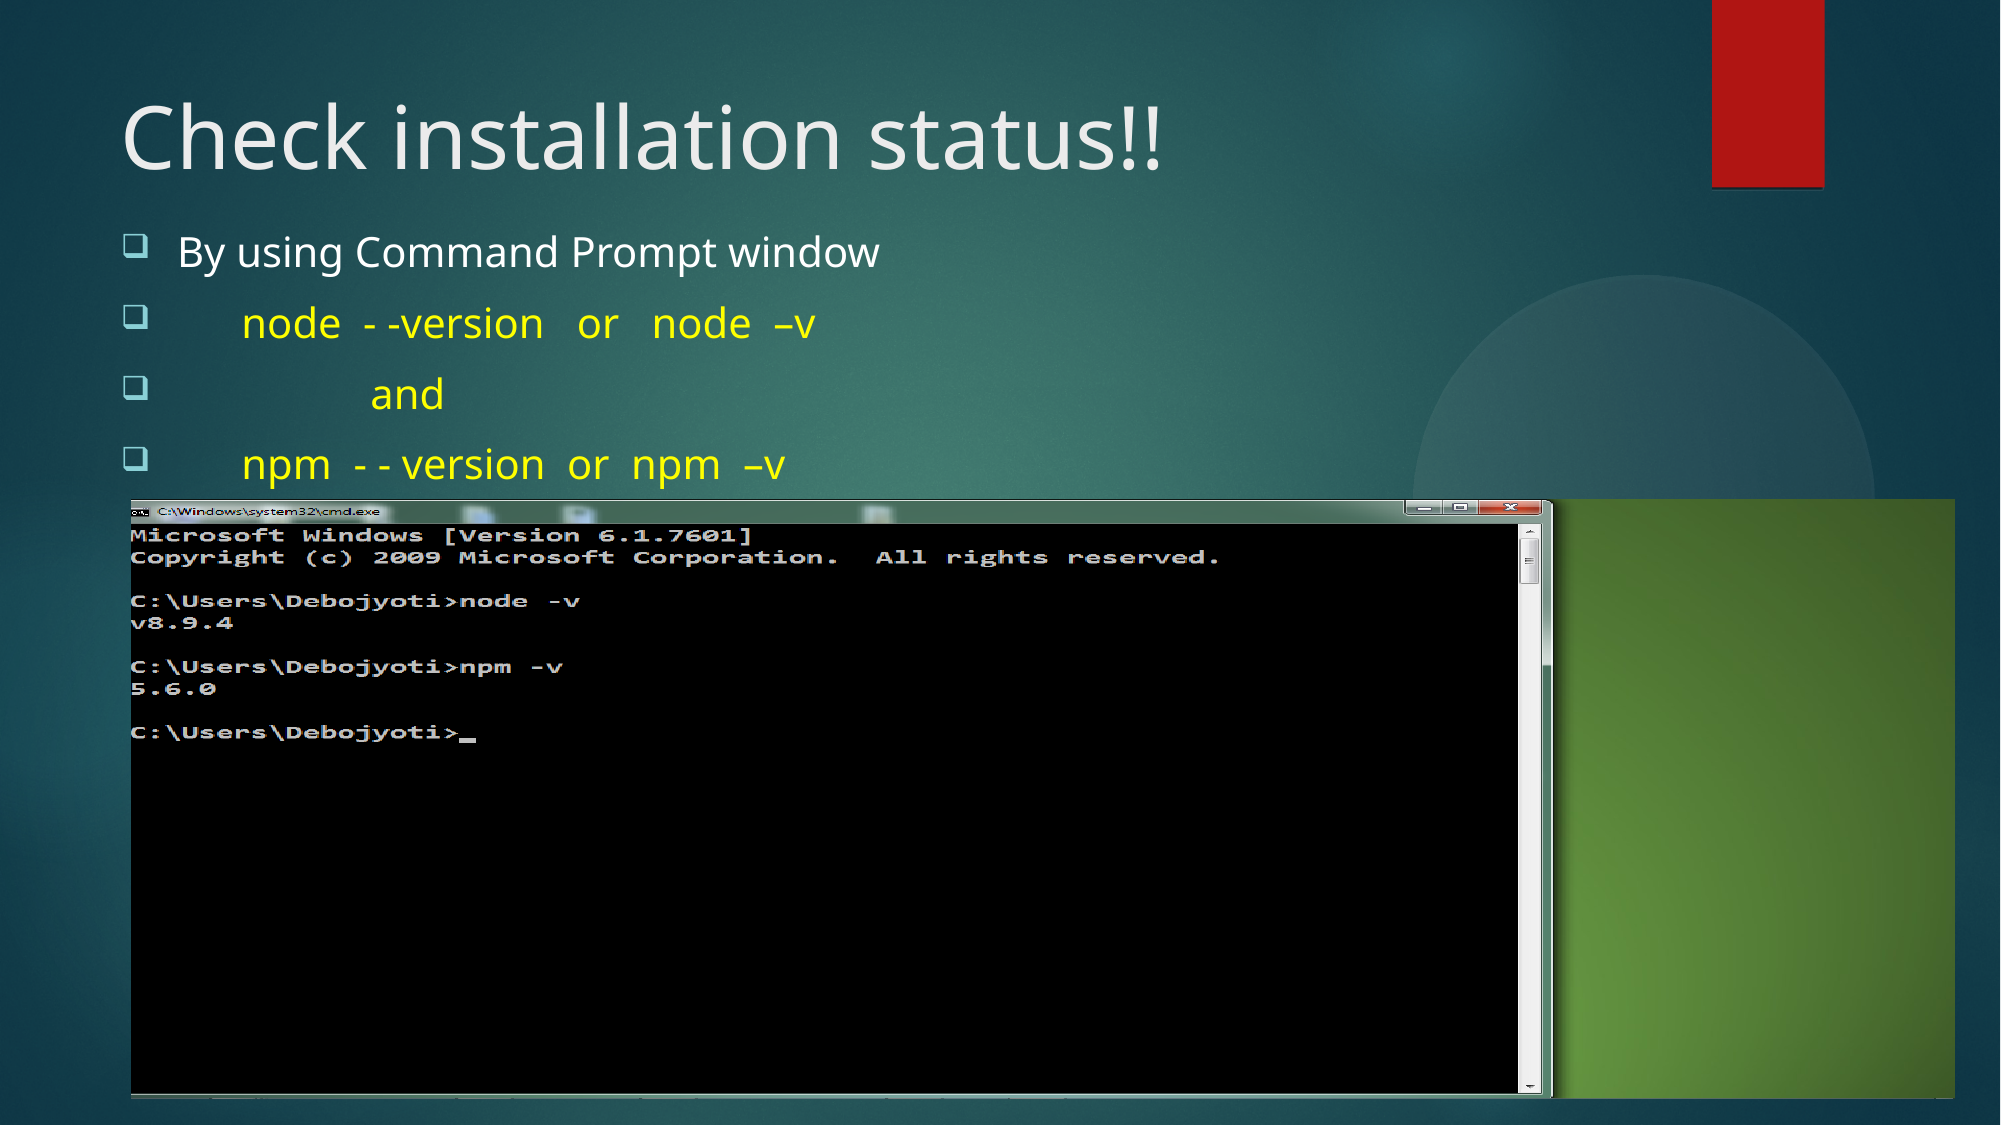

Check installation status!!
By using Command Prompt window
 node - -version or node –v
 and
 npm - - version or npm –v